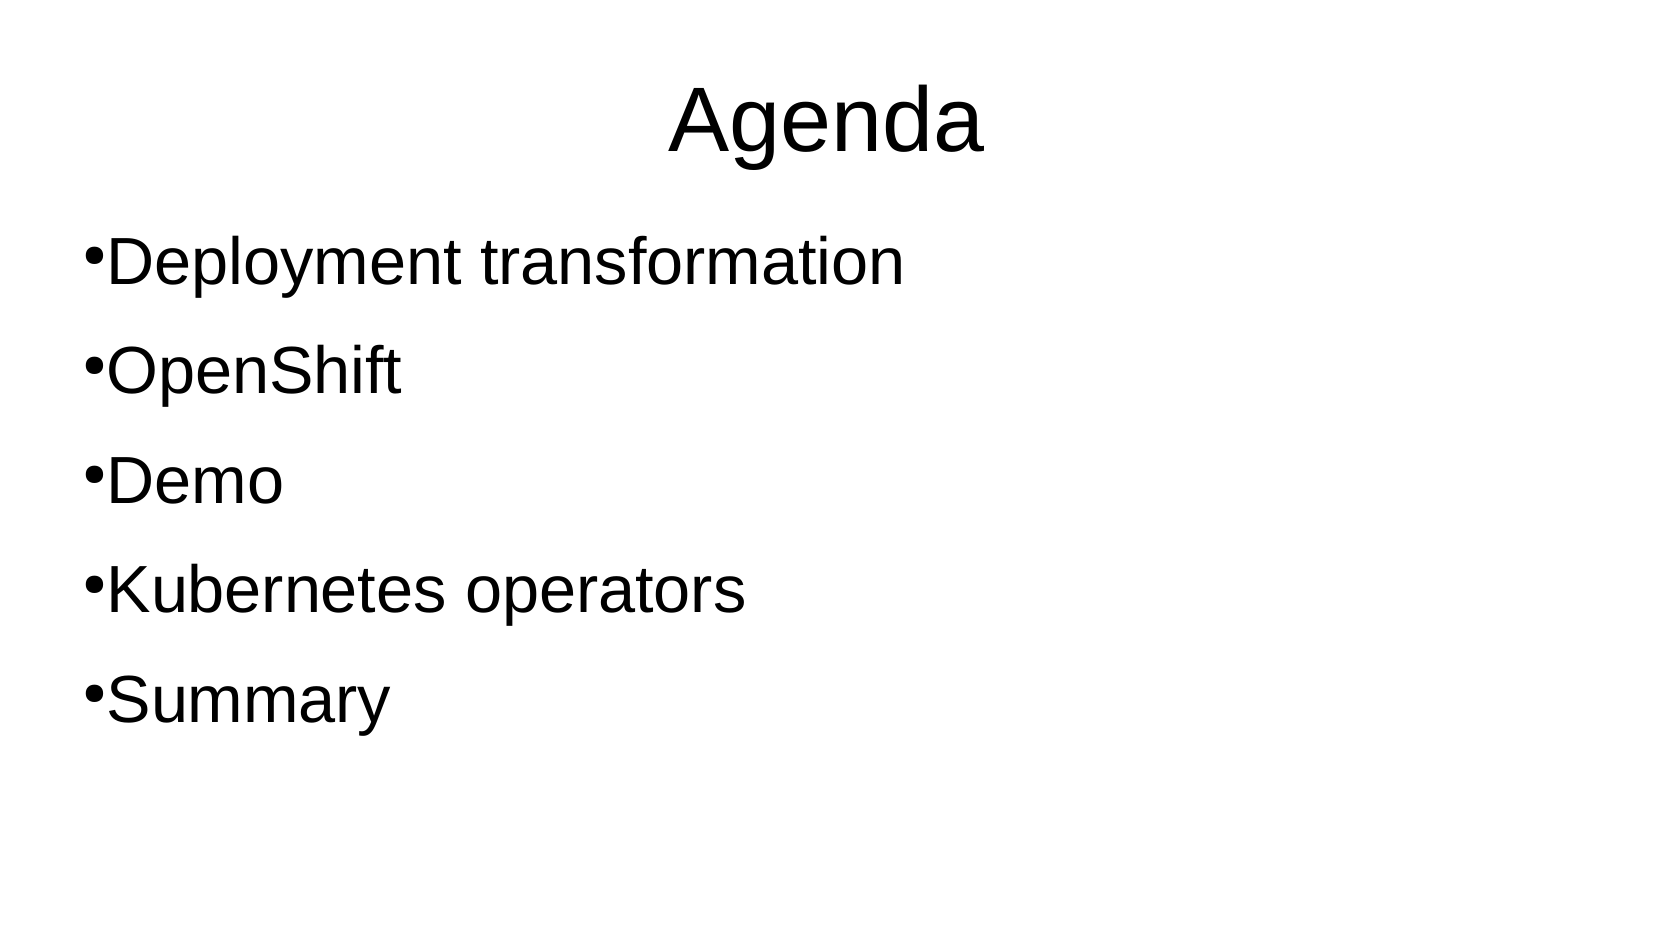

# Agenda
Deployment transformation
OpenShift
Demo
Kubernetes operators
Summary